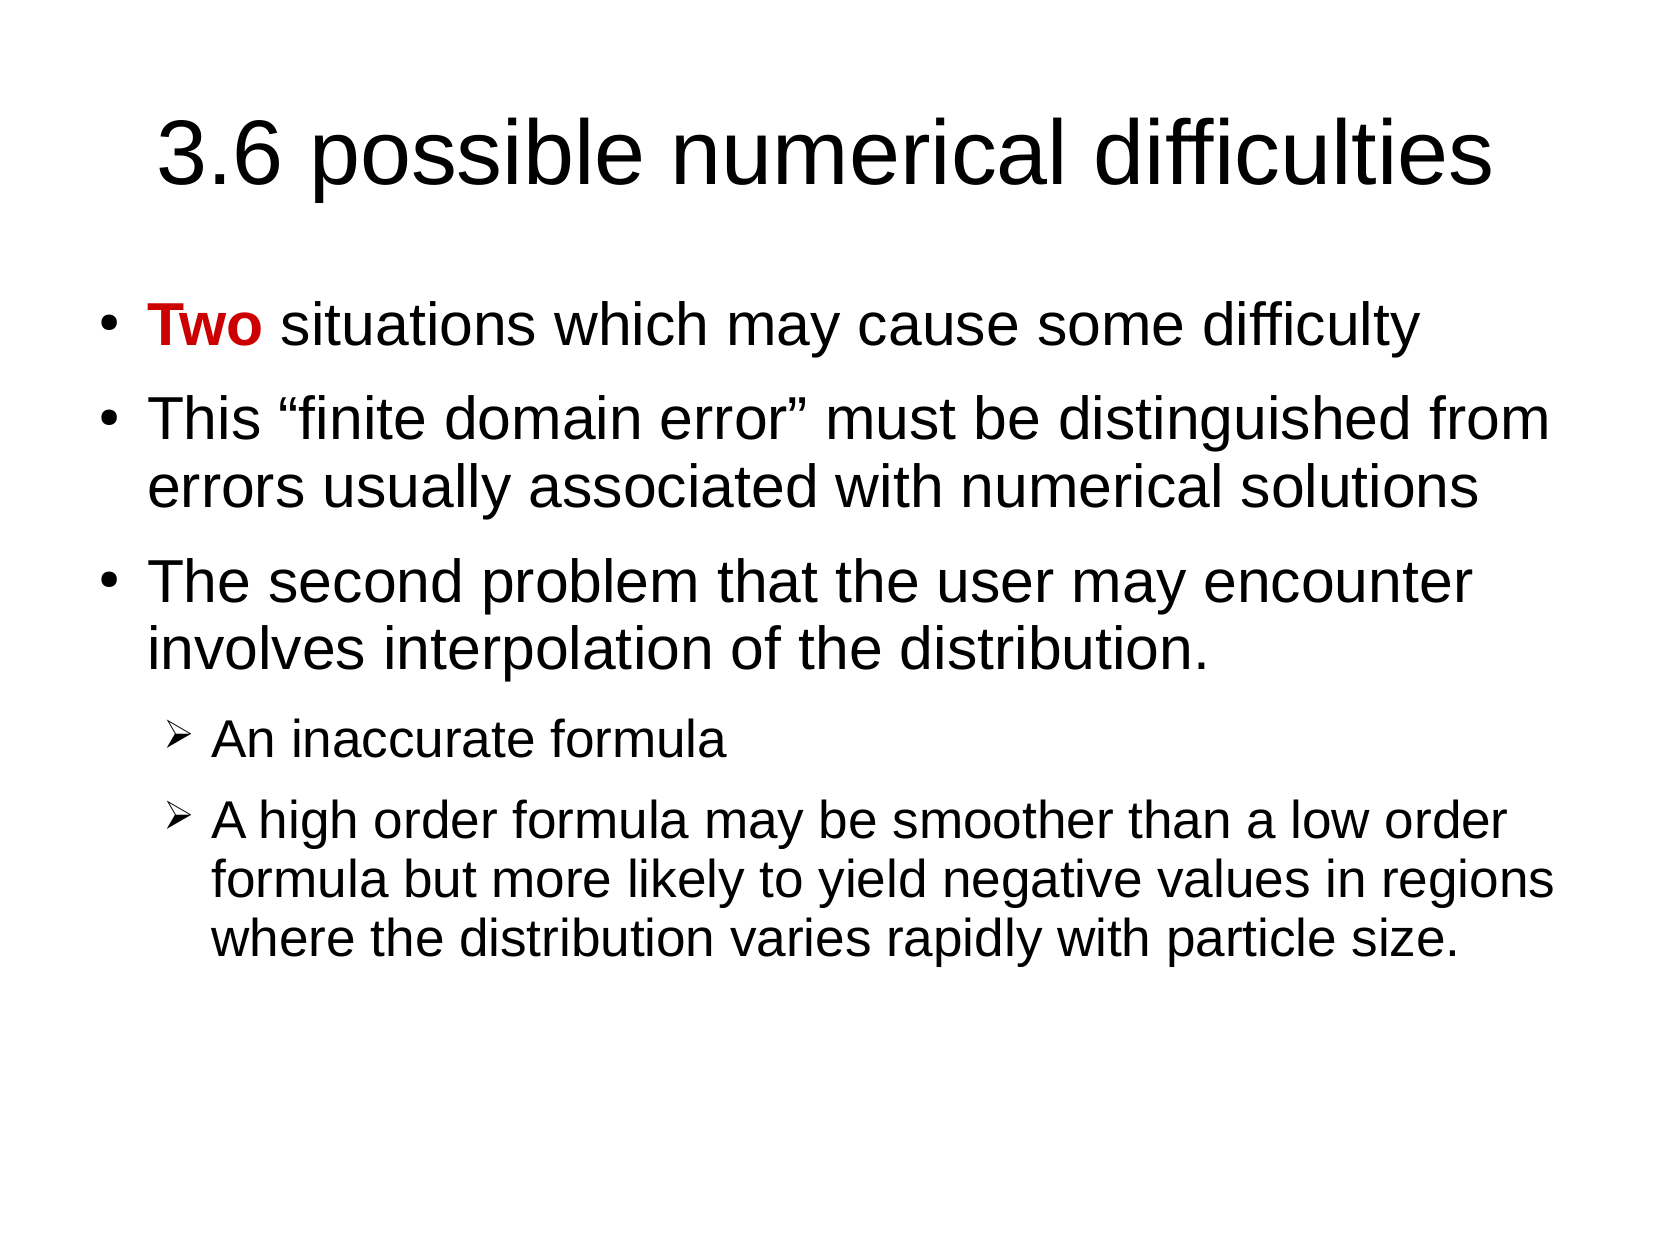

# 3.6 possible numerical difficulties
Two situations which may cause some difficulty
This “finite domain error” must be distinguished from errors usually associated with numerical solutions
The second problem that the user may encounter involves interpolation of the distribution.
An inaccurate formula
A high order formula may be smoother than a low order formula but more likely to yield negative values in regions where the distribution varies rapidly with particle size.